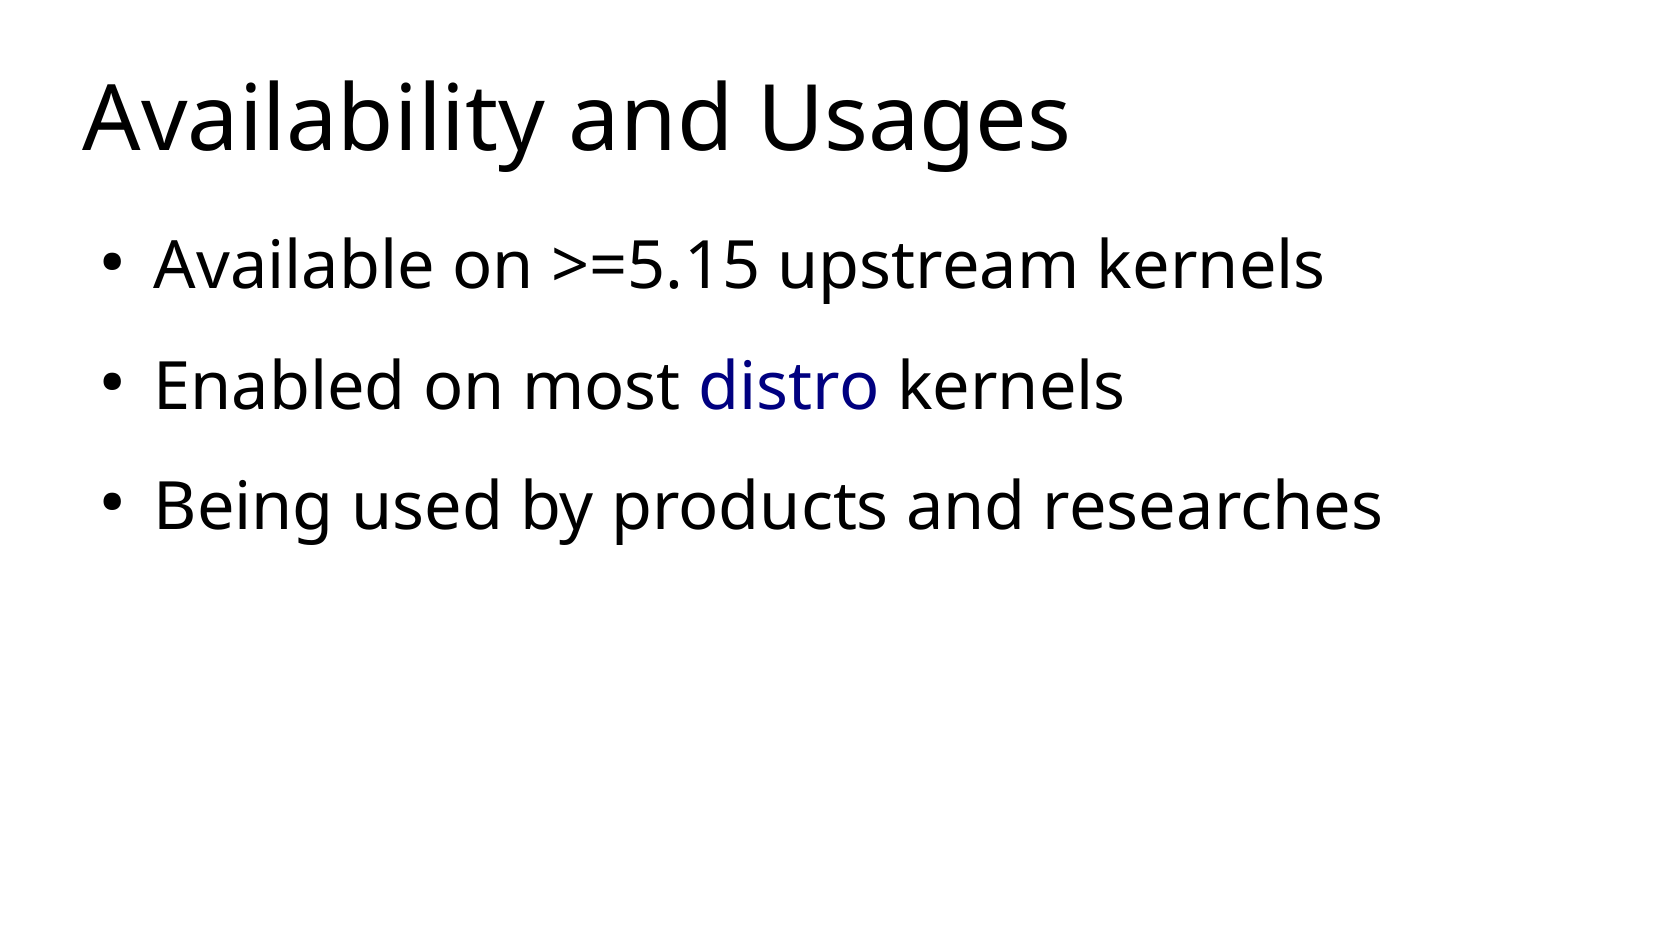

# Availability and Usages
Available on >=5.15 upstream kernels
Enabled on most distro kernels
Being used by products and researches